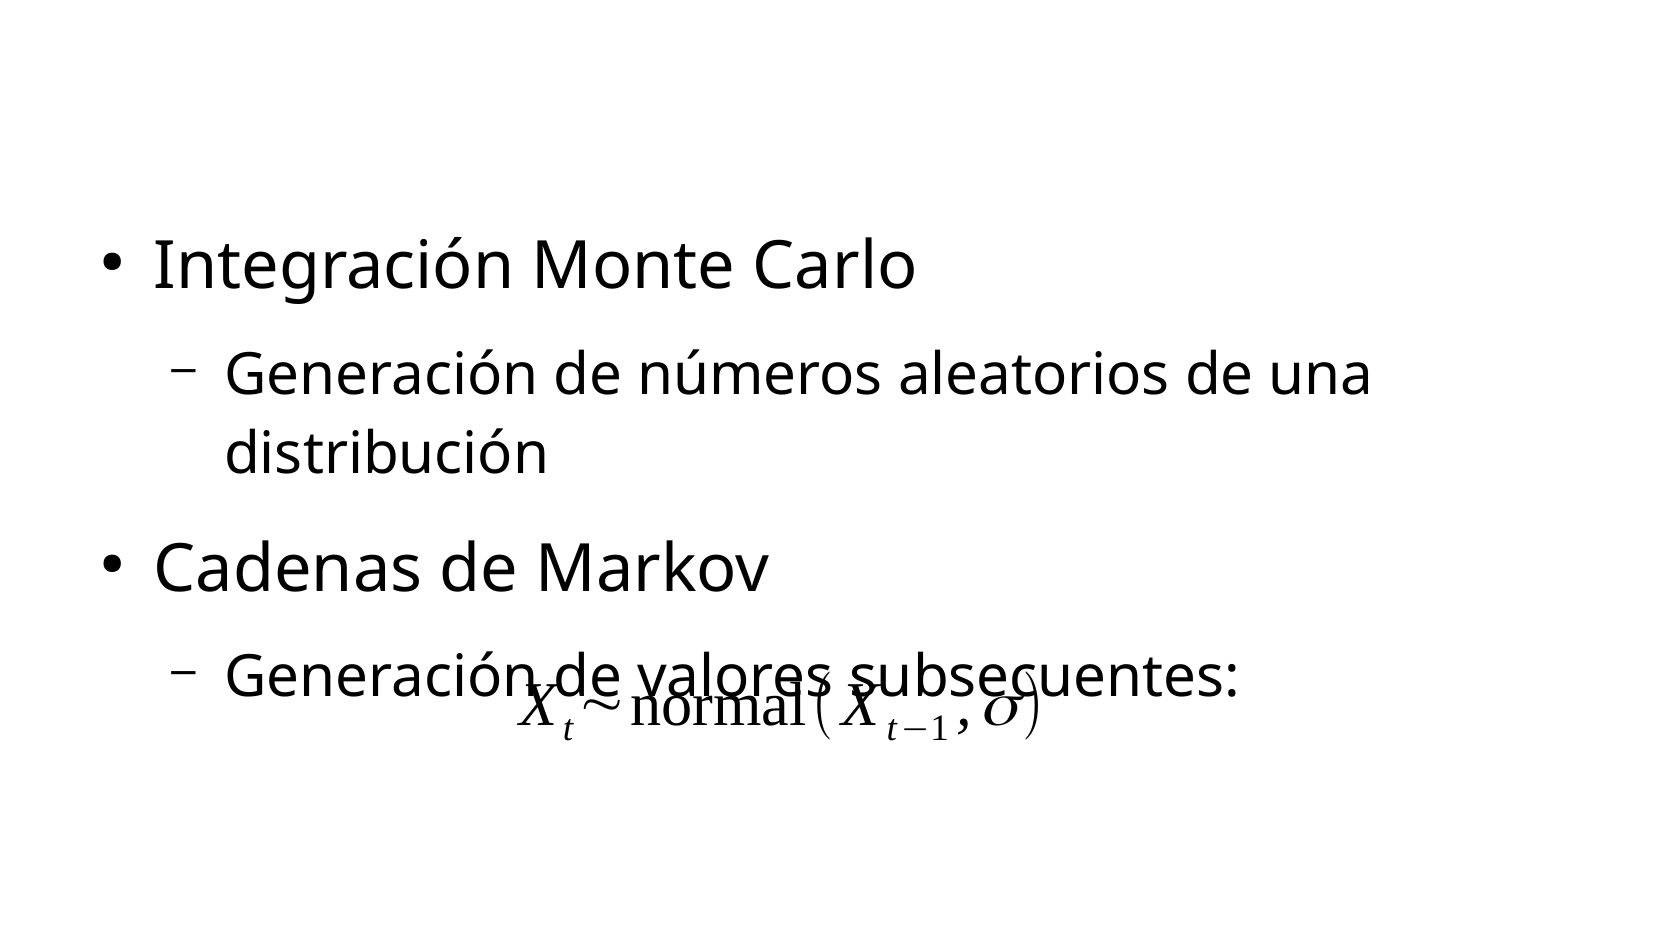

# Integración Monte Carlo
Generación de números aleatorios de una distribución
Cadenas de Markov
Generación de valores subsecuentes: